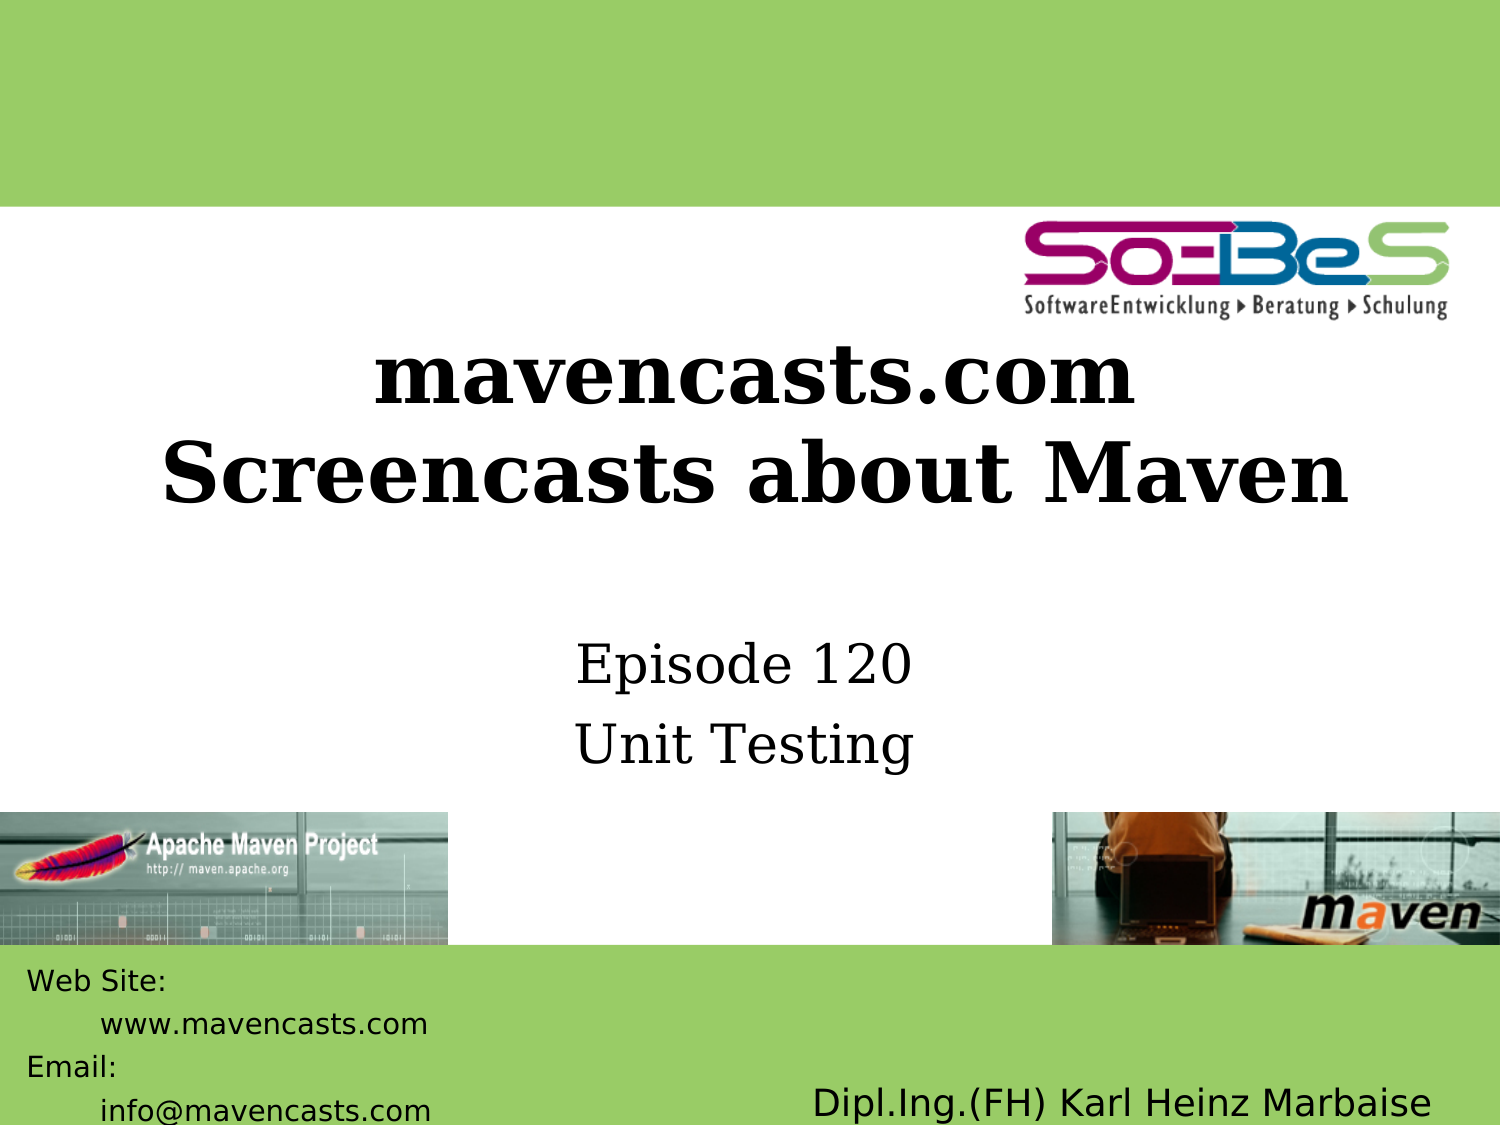

# mavencasts.com Screencasts about Maven
Episode 120
Unit Testing